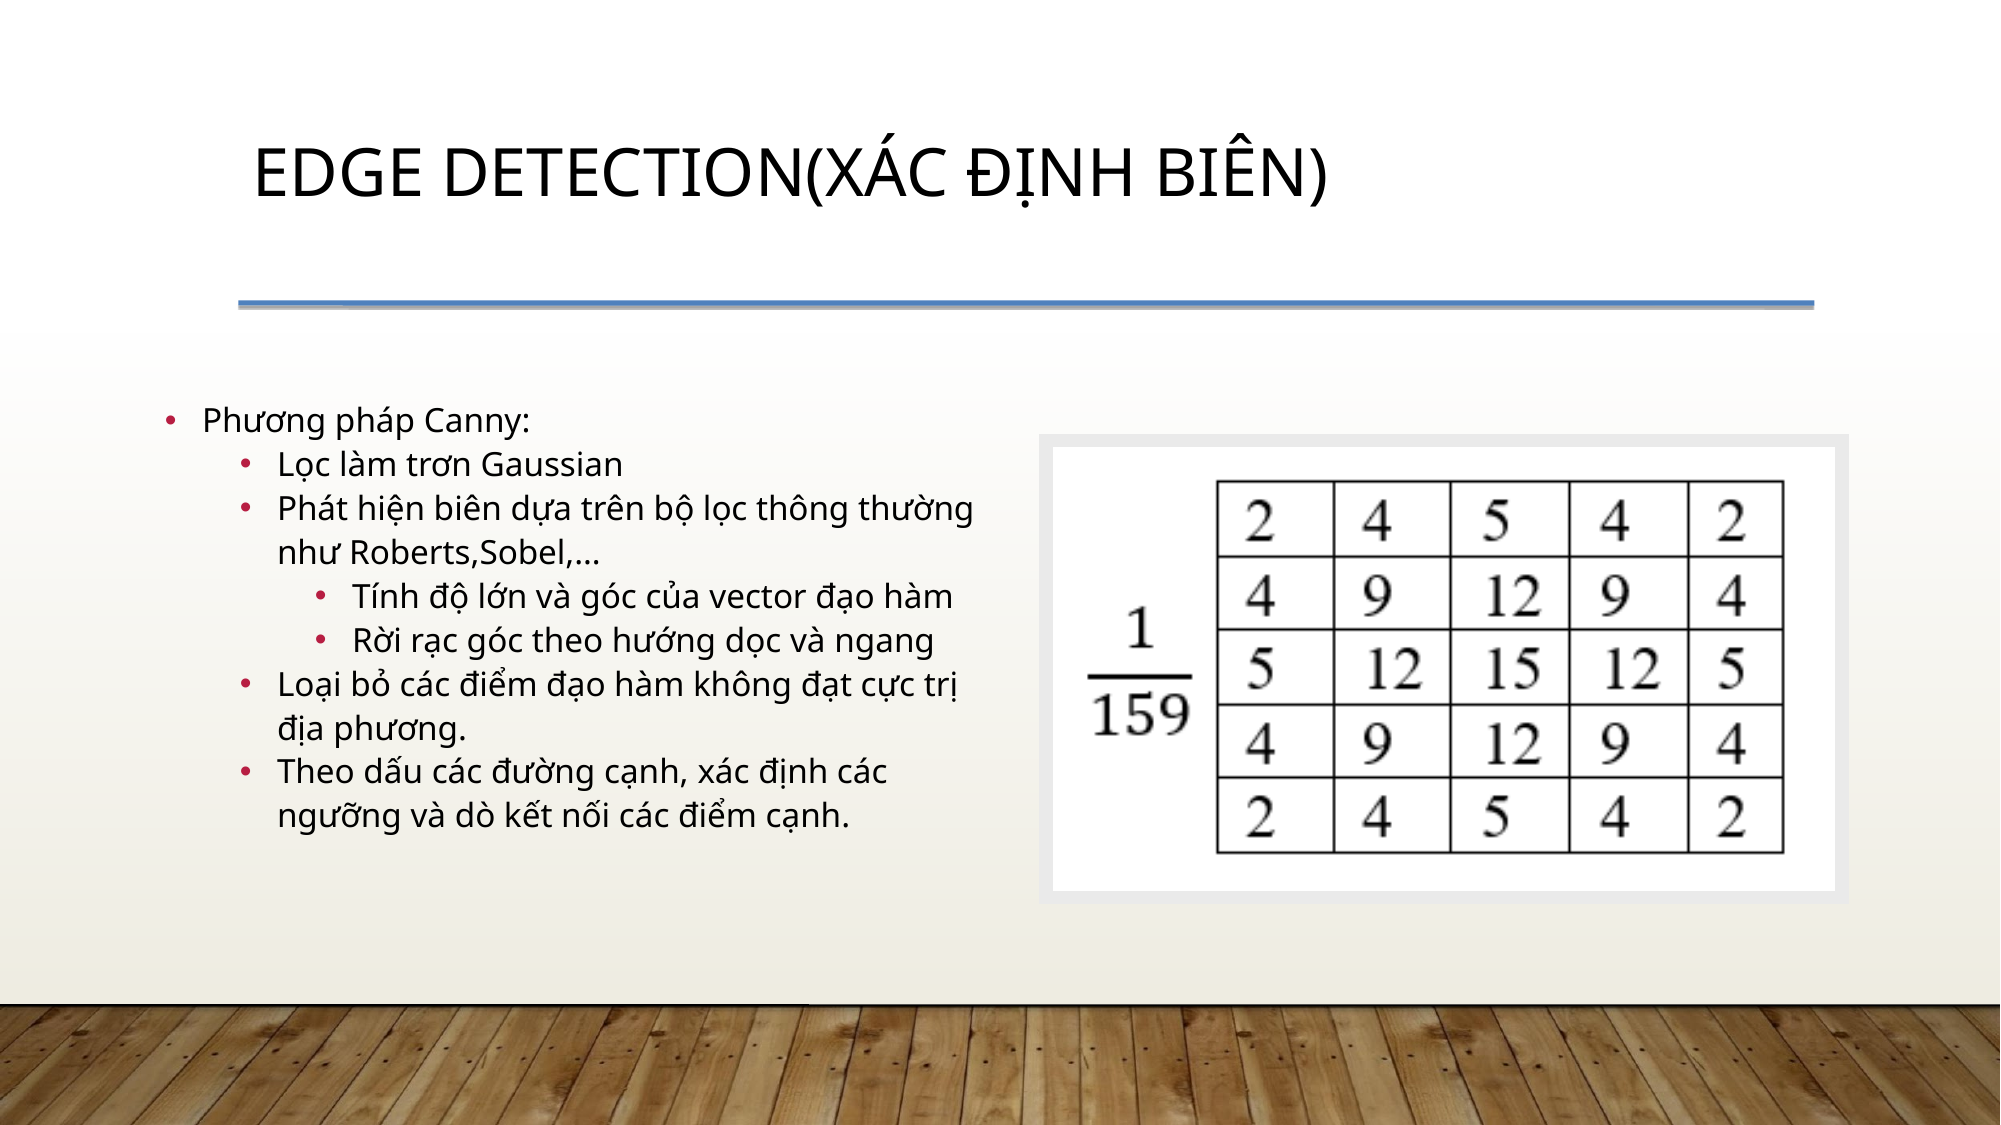

EDGE DETECTION(XÁC ĐỊNH BIÊN)
Phương pháp Canny:
Lọc làm trơn Gaussian
Phát hiện biên dựa trên bộ lọc thông thường như Roberts,Sobel,…
Tính độ lớn và góc của vector đạo hàm
Rời rạc góc theo hướng dọc và ngang
Loại bỏ các điểm đạo hàm không đạt cực trị địa phương.
Theo dấu các đường cạnh, xác định các ngưỡng và dò kết nối các điểm cạnh.